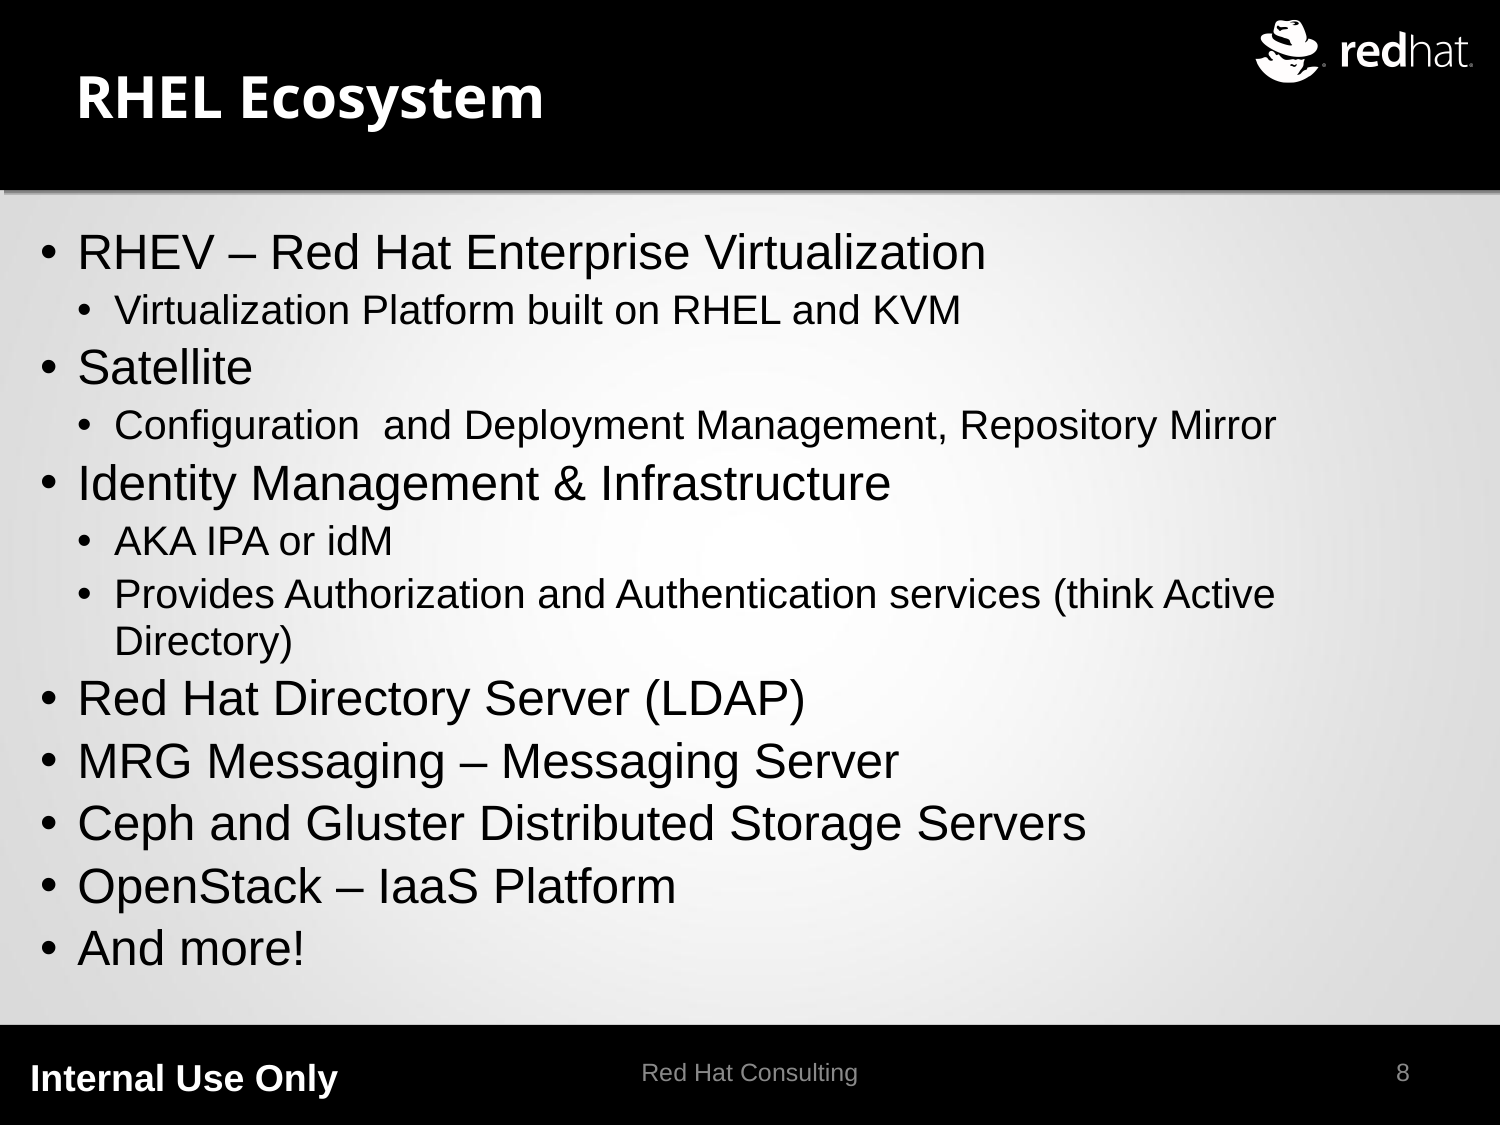

# RHEL Ecosystem
RHEV – Red Hat Enterprise Virtualization
Virtualization Platform built on RHEL and KVM
Satellite
Configuration and Deployment Management, Repository Mirror
Identity Management & Infrastructure
AKA IPA or idM
Provides Authorization and Authentication services (think Active Directory)
Red Hat Directory Server (LDAP)
MRG Messaging – Messaging Server
Ceph and Gluster Distributed Storage Servers
OpenStack – IaaS Platform
And more!
Red Hat Consulting